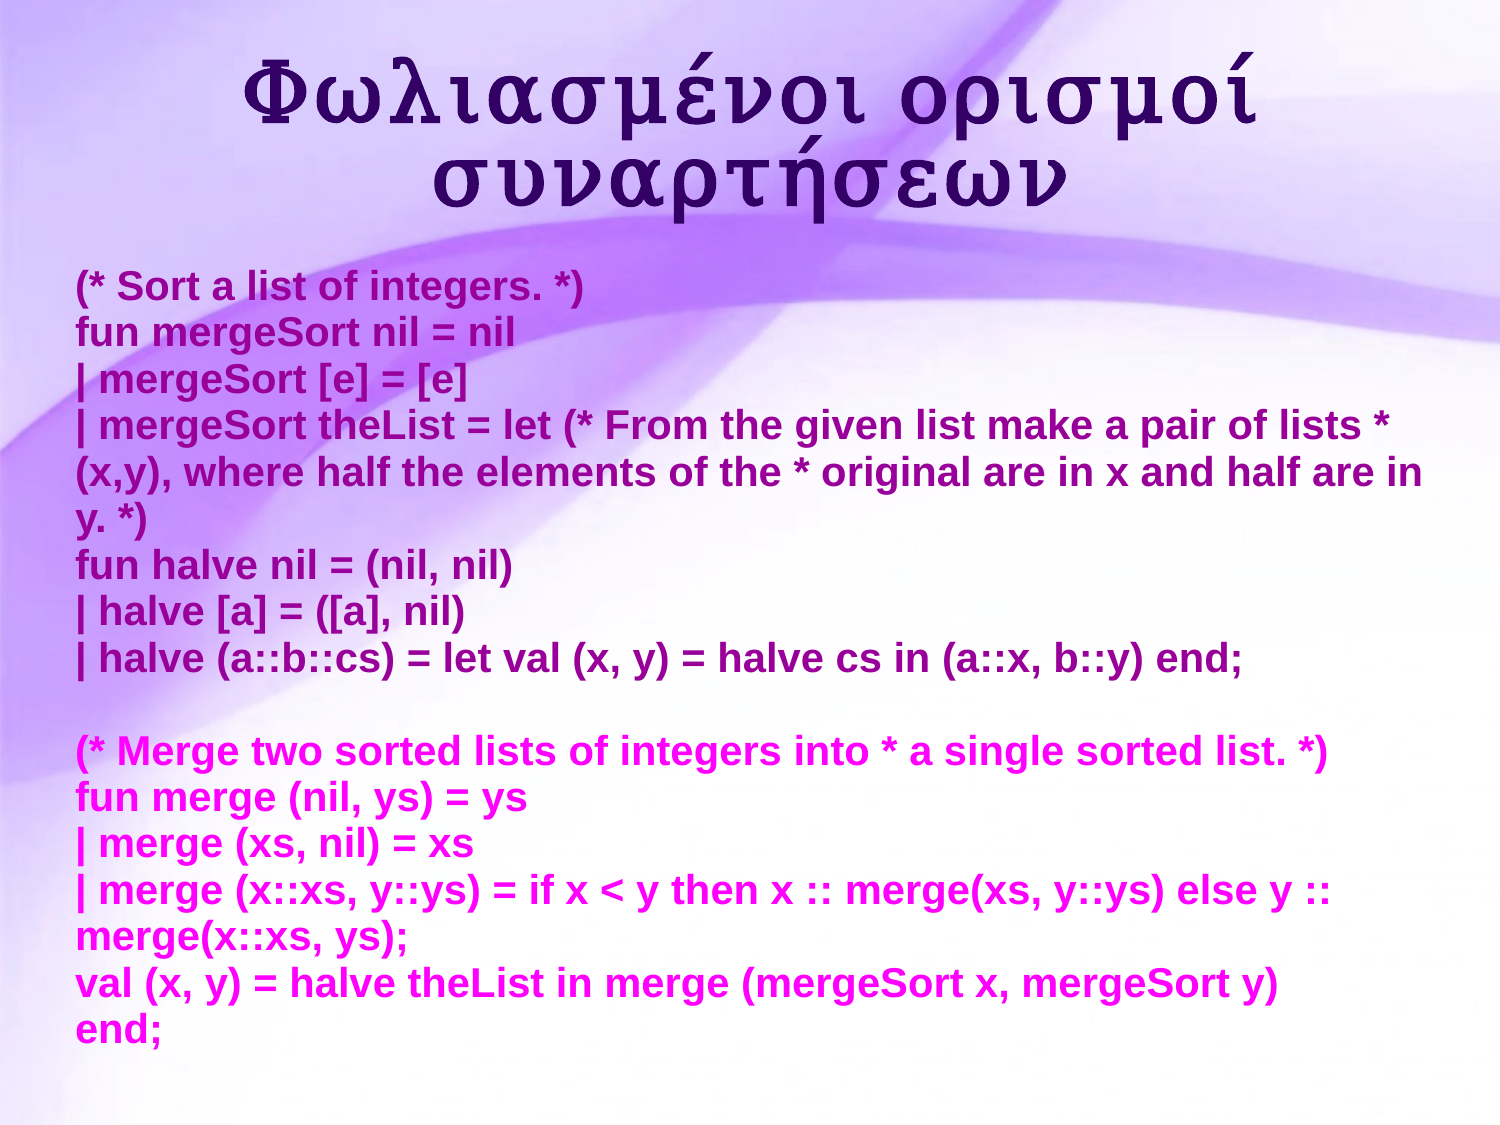

# Φωλιασμένοι ορισμοί συναρτήσεων
(* Sort a list of integers. *)
fun mergeSort nil = nil
| mergeSort [e] = [e]
| mergeSort theList = let (* From the given list make a pair of lists * (x,y), where half the elements of the * original are in x and half are in y. *)
fun halve nil = (nil, nil)
| halve [a] = ([a], nil)
| halve (a::b::cs) = let val (x, y) = halve cs in (a::x, b::y) end;
(* Merge two sorted lists of integers into * a single sorted list. *)
fun merge (nil, ys) = ys
| merge (xs, nil) = xs
| merge (x::xs, y::ys) = if x < y then x :: merge(xs, y::ys) else y :: merge(x::xs, ys);
val (x, y) = halve theList in merge (mergeSort x, mergeSort y)
end;